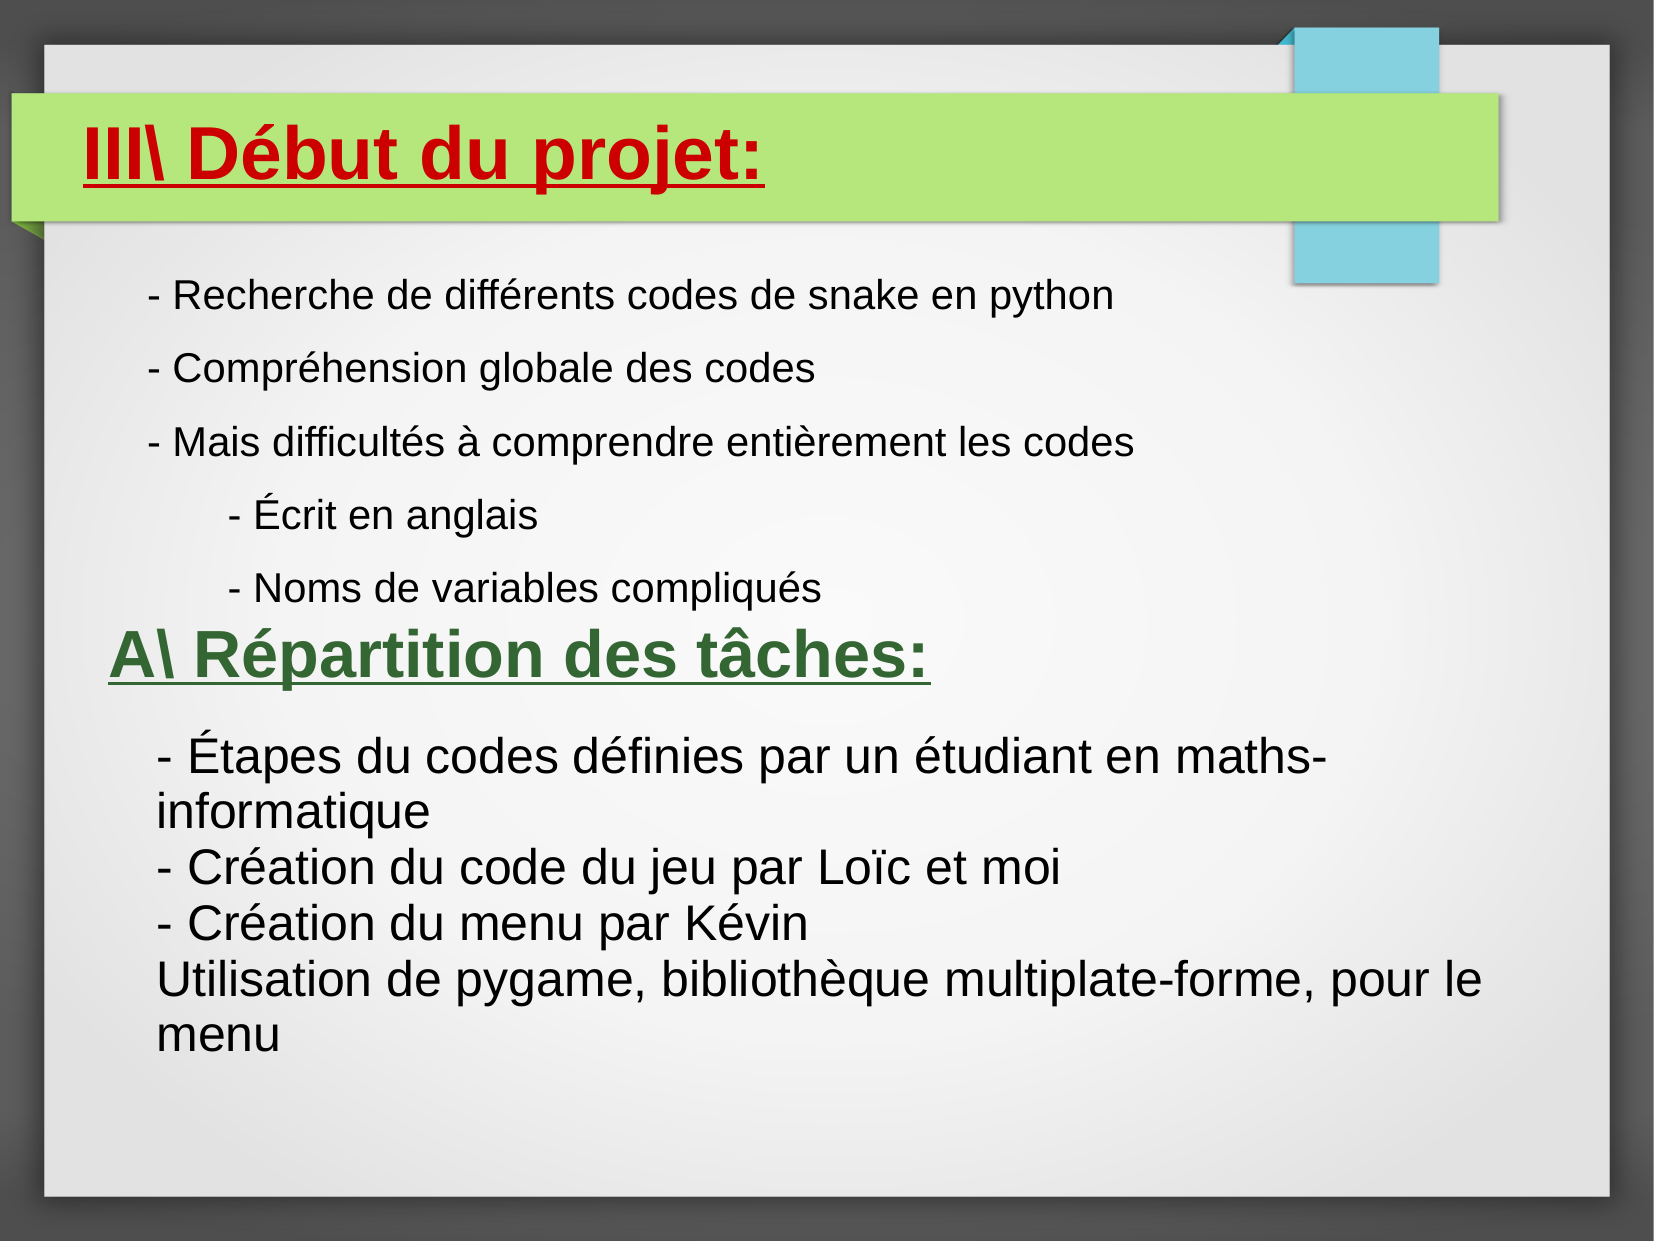

# III\ Début du projet:
- Recherche de différents codes de snake en python
- Compréhension globale des codes
- Mais difficultés à comprendre entièrement les codes
 - Écrit en anglais
 - Noms de variables compliqués
A\ Répartition des tâches:
- Étapes du codes définies par un étudiant en maths-informatique
- Création du code du jeu par Loïc et moi
- Création du menu par Kévin
Utilisation de pygame, bibliothèque multiplate-forme, pour le menu